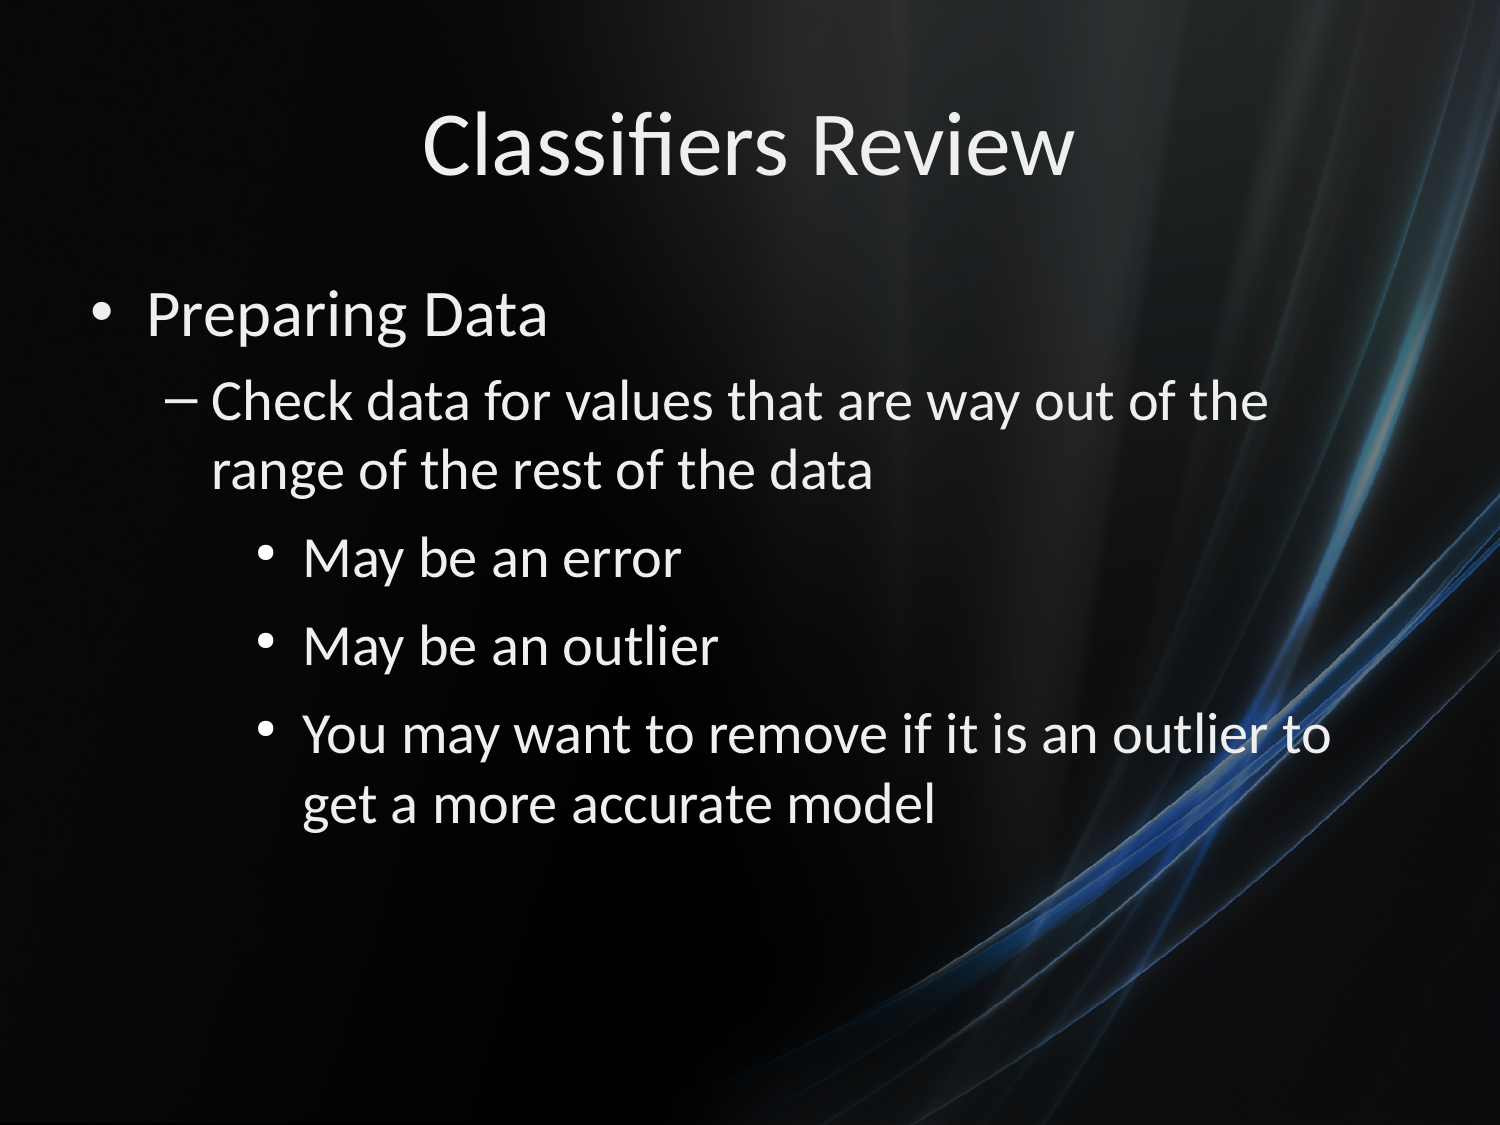

# Classifiers Review
Preparing Data
Check data for values that are way out of the range of the rest of the data
May be an error
May be an outlier
You may want to remove if it is an outlier to get a more accurate model